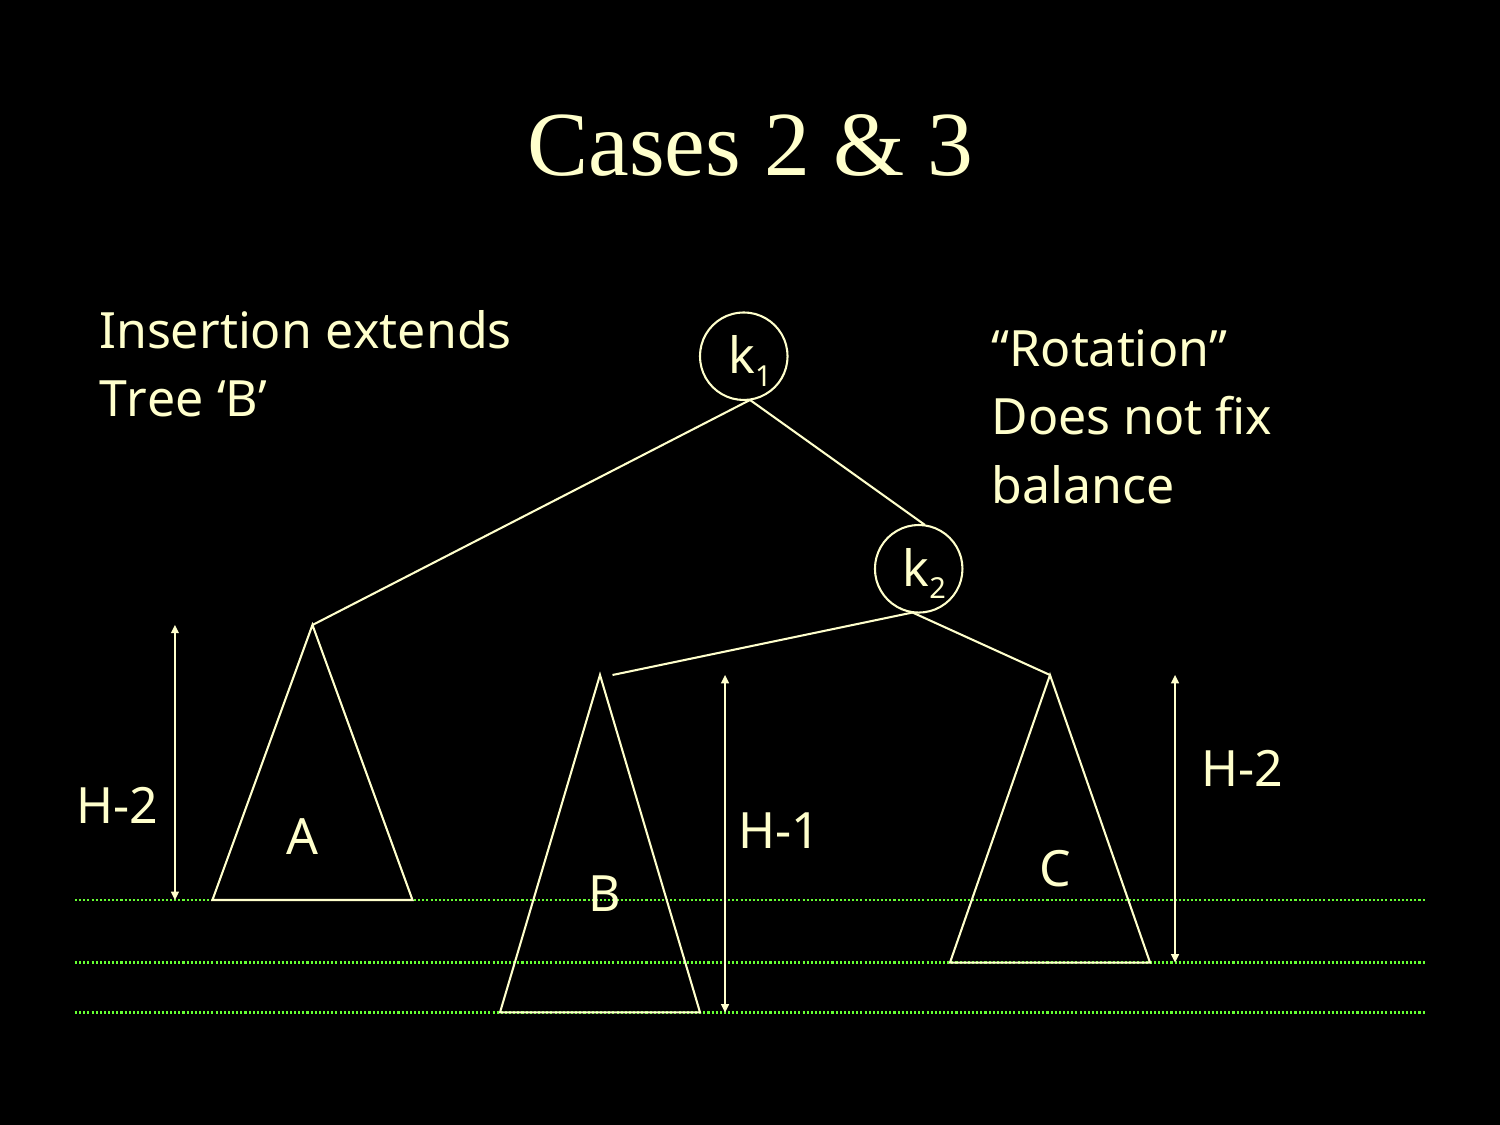

# Cases 2 & 3
Insertion extends
Tree ‘B’
“Rotation”
Does not fix
balance
k1
k2
H-2
H-2
H-1
A
C
B